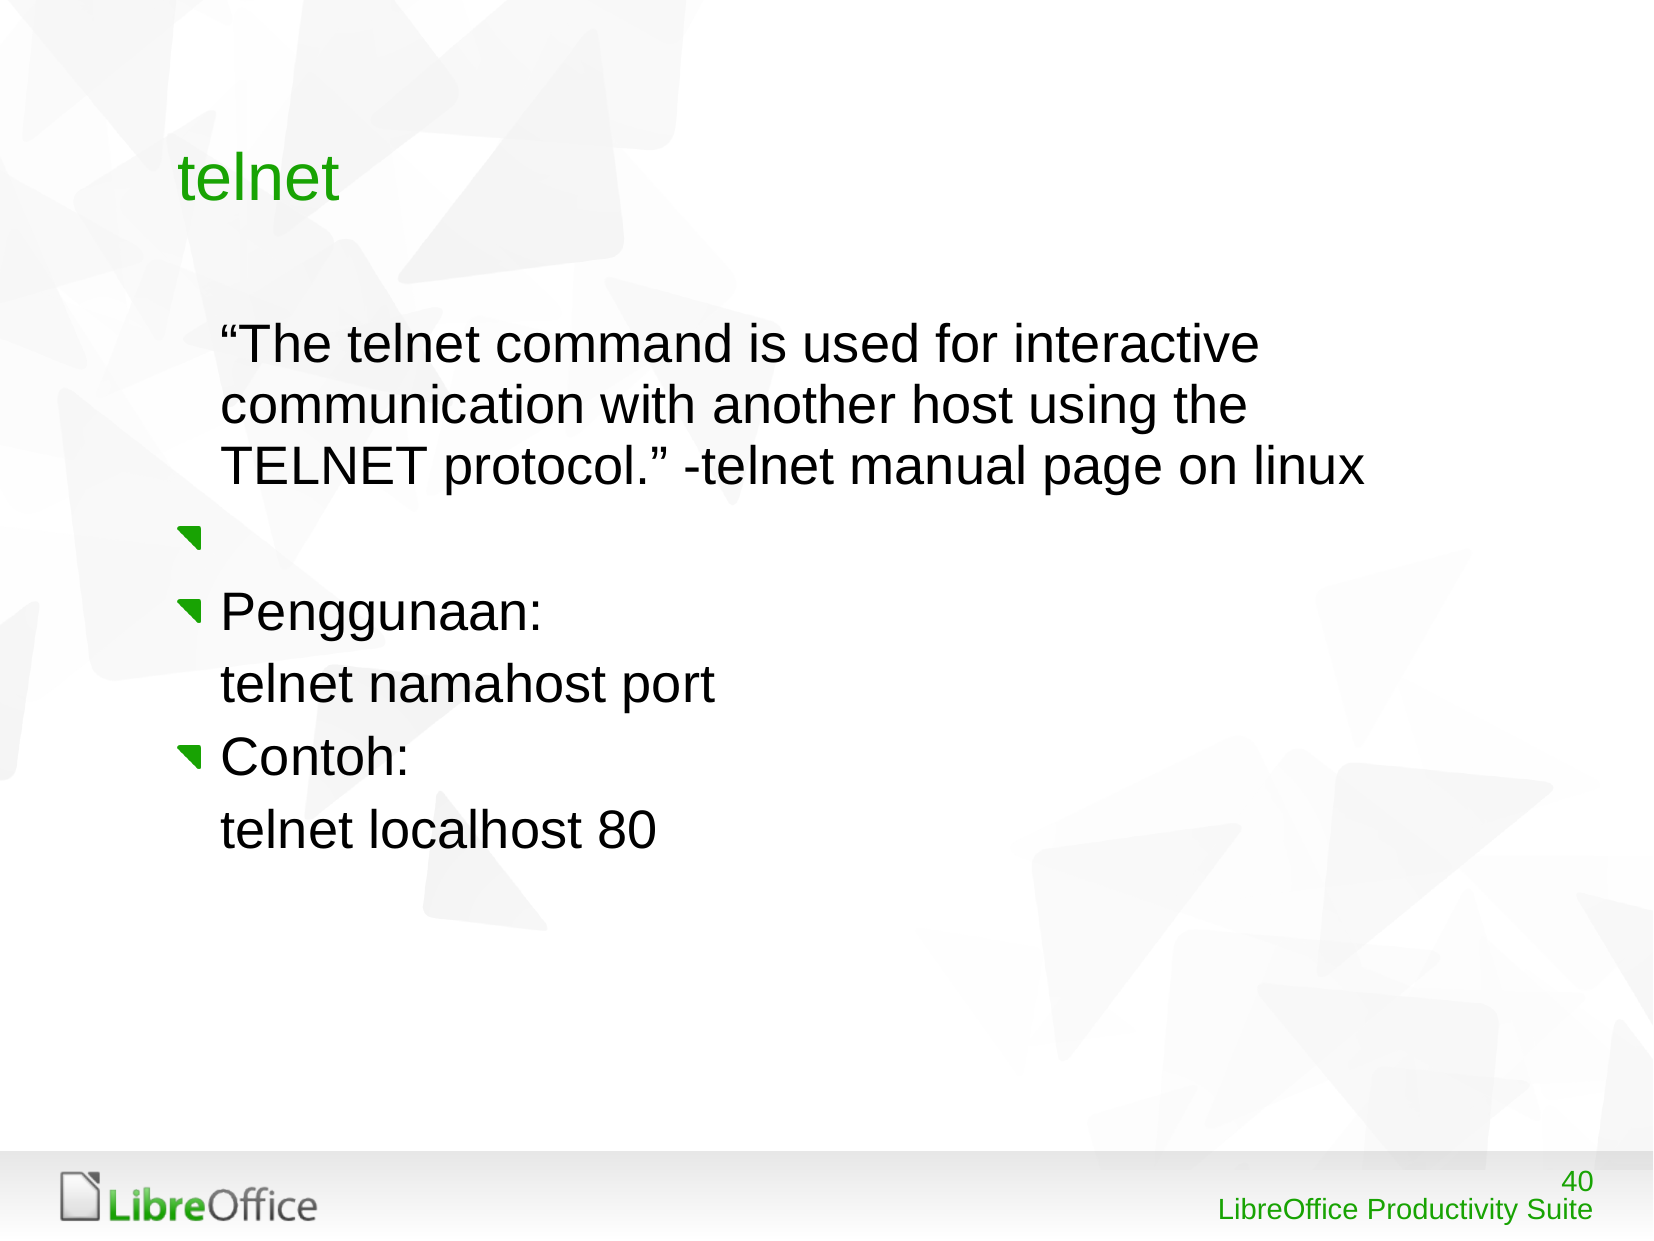

# telnet
“The telnet command is used for interactive communication with another host using the TELNET protocol.” -telnet manual page on linux
Penggunaan:
telnet namahost port
Contoh:
telnet localhost 80
40
LibreOffice Productivity Suite